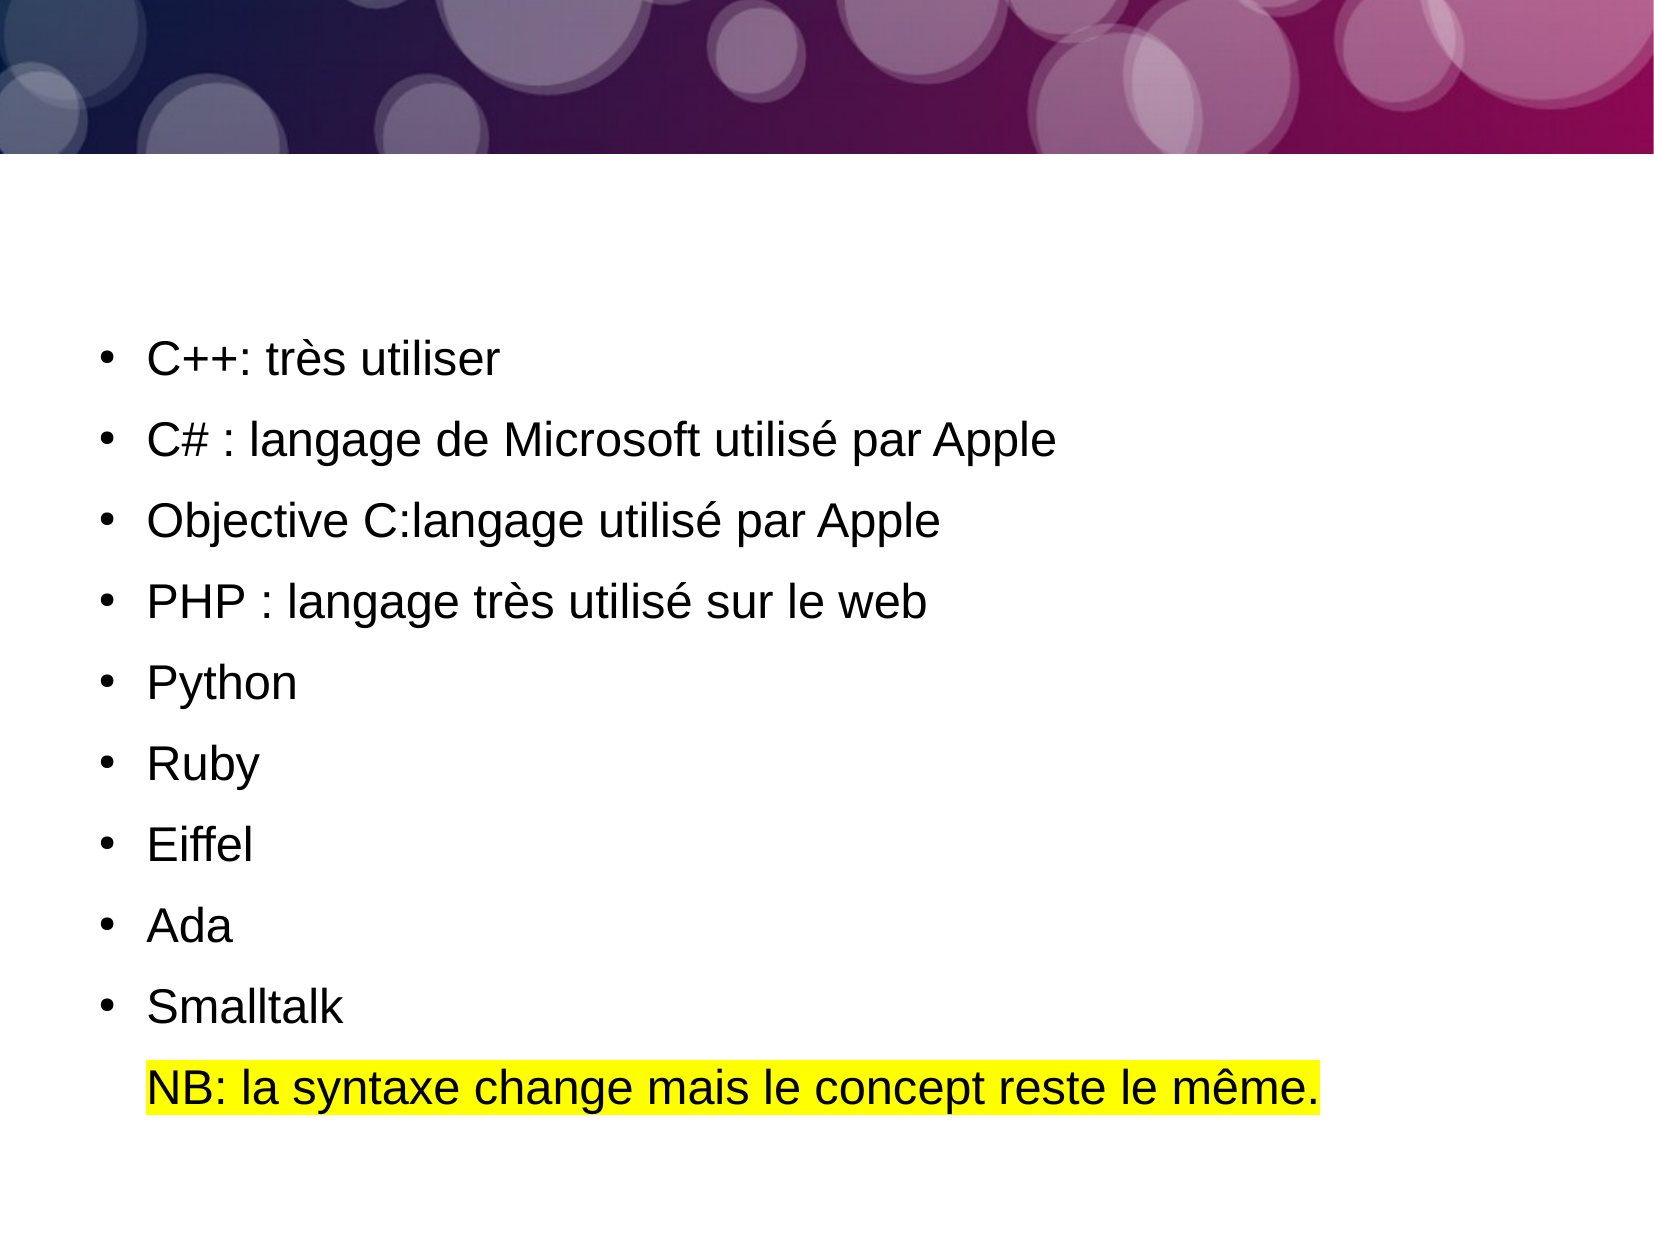

# C++: très utiliser
C# : langage de Microsoft utilisé par Apple
Objective C:langage utilisé par Apple
PHP : langage très utilisé sur le web
Python
Ruby
Eiffel
Ada
Smalltalk
NB: la syntaxe change mais le concept reste le même.